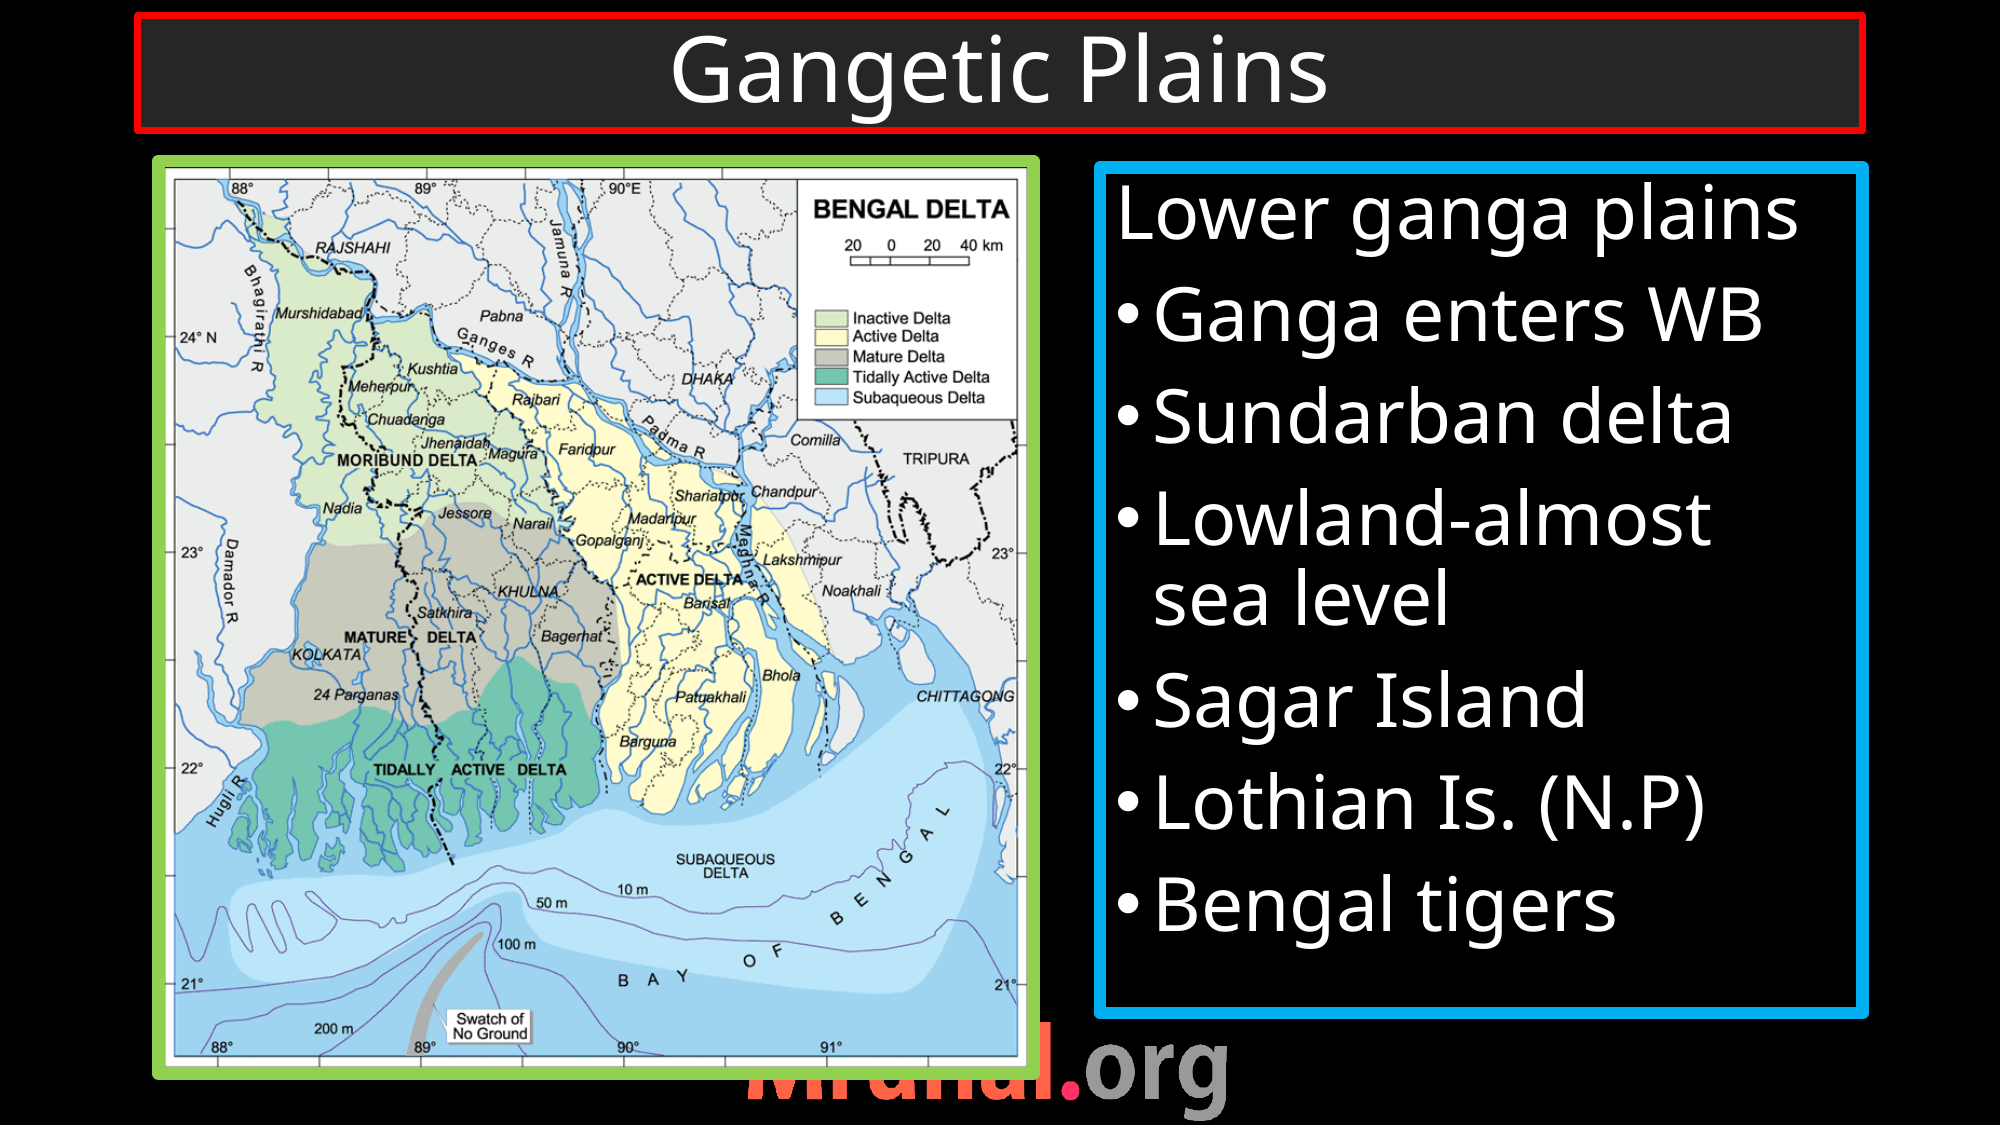

Gangetic Plains
# Lower ganga plains
Ganga enters WB
Sundarban delta
Lowland-almost sea level
Sagar Island
Lothian Is. (N.P)
Bengal tigers